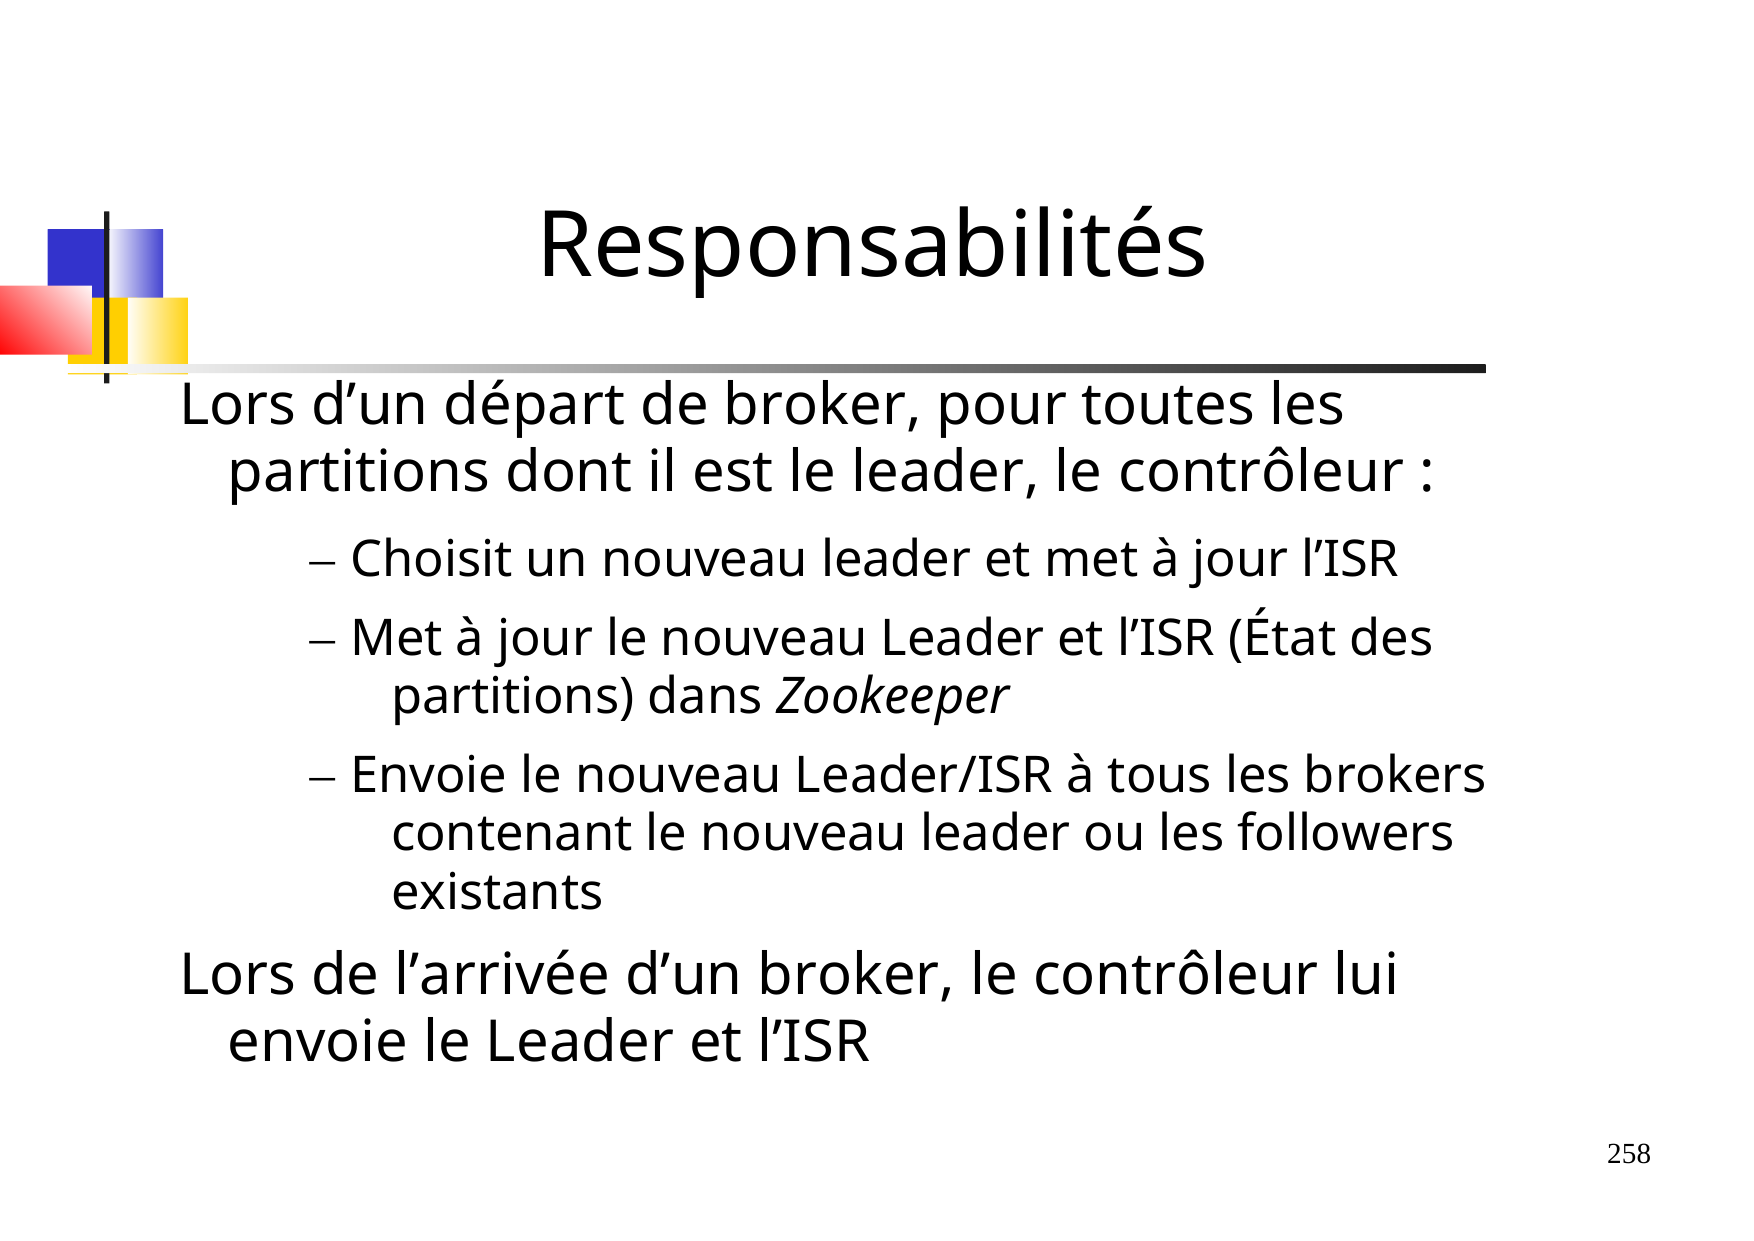

# Responsabilités
Lors d’un départ de broker, pour toutes les partitions dont il est le leader, le contrôleur :
Choisit un nouveau leader et met à jour l’ISR
Met à jour le nouveau Leader et l’ISR (État des partitions) dans Zookeeper
Envoie le nouveau Leader/ISR à tous les brokers contenant le nouveau leader ou les followers existants
Lors de l’arrivée d’un broker, le contrôleur lui envoie le Leader et l’ISR